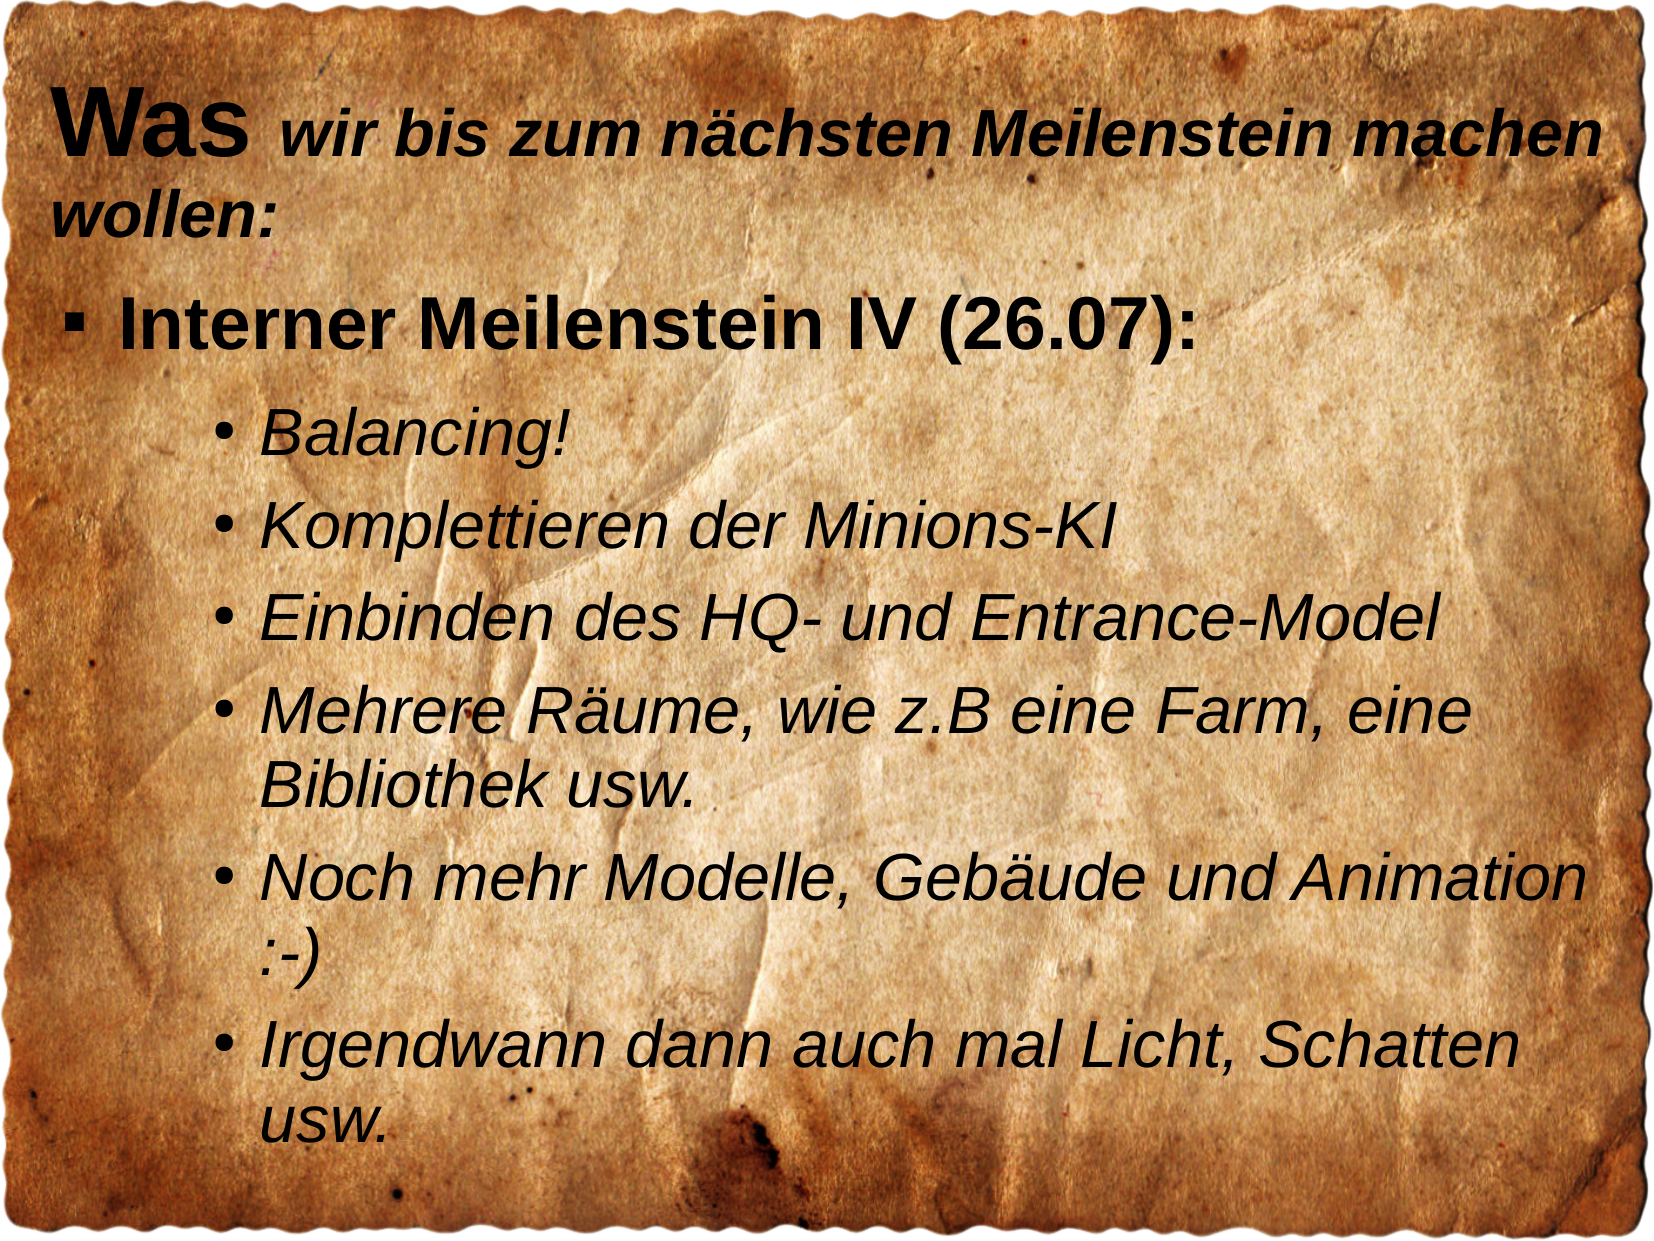

Was wir bis zum nächsten Meilenstein machen
wollen:
# Interner Meilenstein IV (26.07):
Balancing!
Komplettieren der Minions-KI
Einbinden des HQ- und Entrance-Model
Mehrere Räume, wie z.B eine Farm, eine Bibliothek usw.
Noch mehr Modelle, Gebäude und Animation :-)
Irgendwann dann auch mal Licht, Schatten usw.